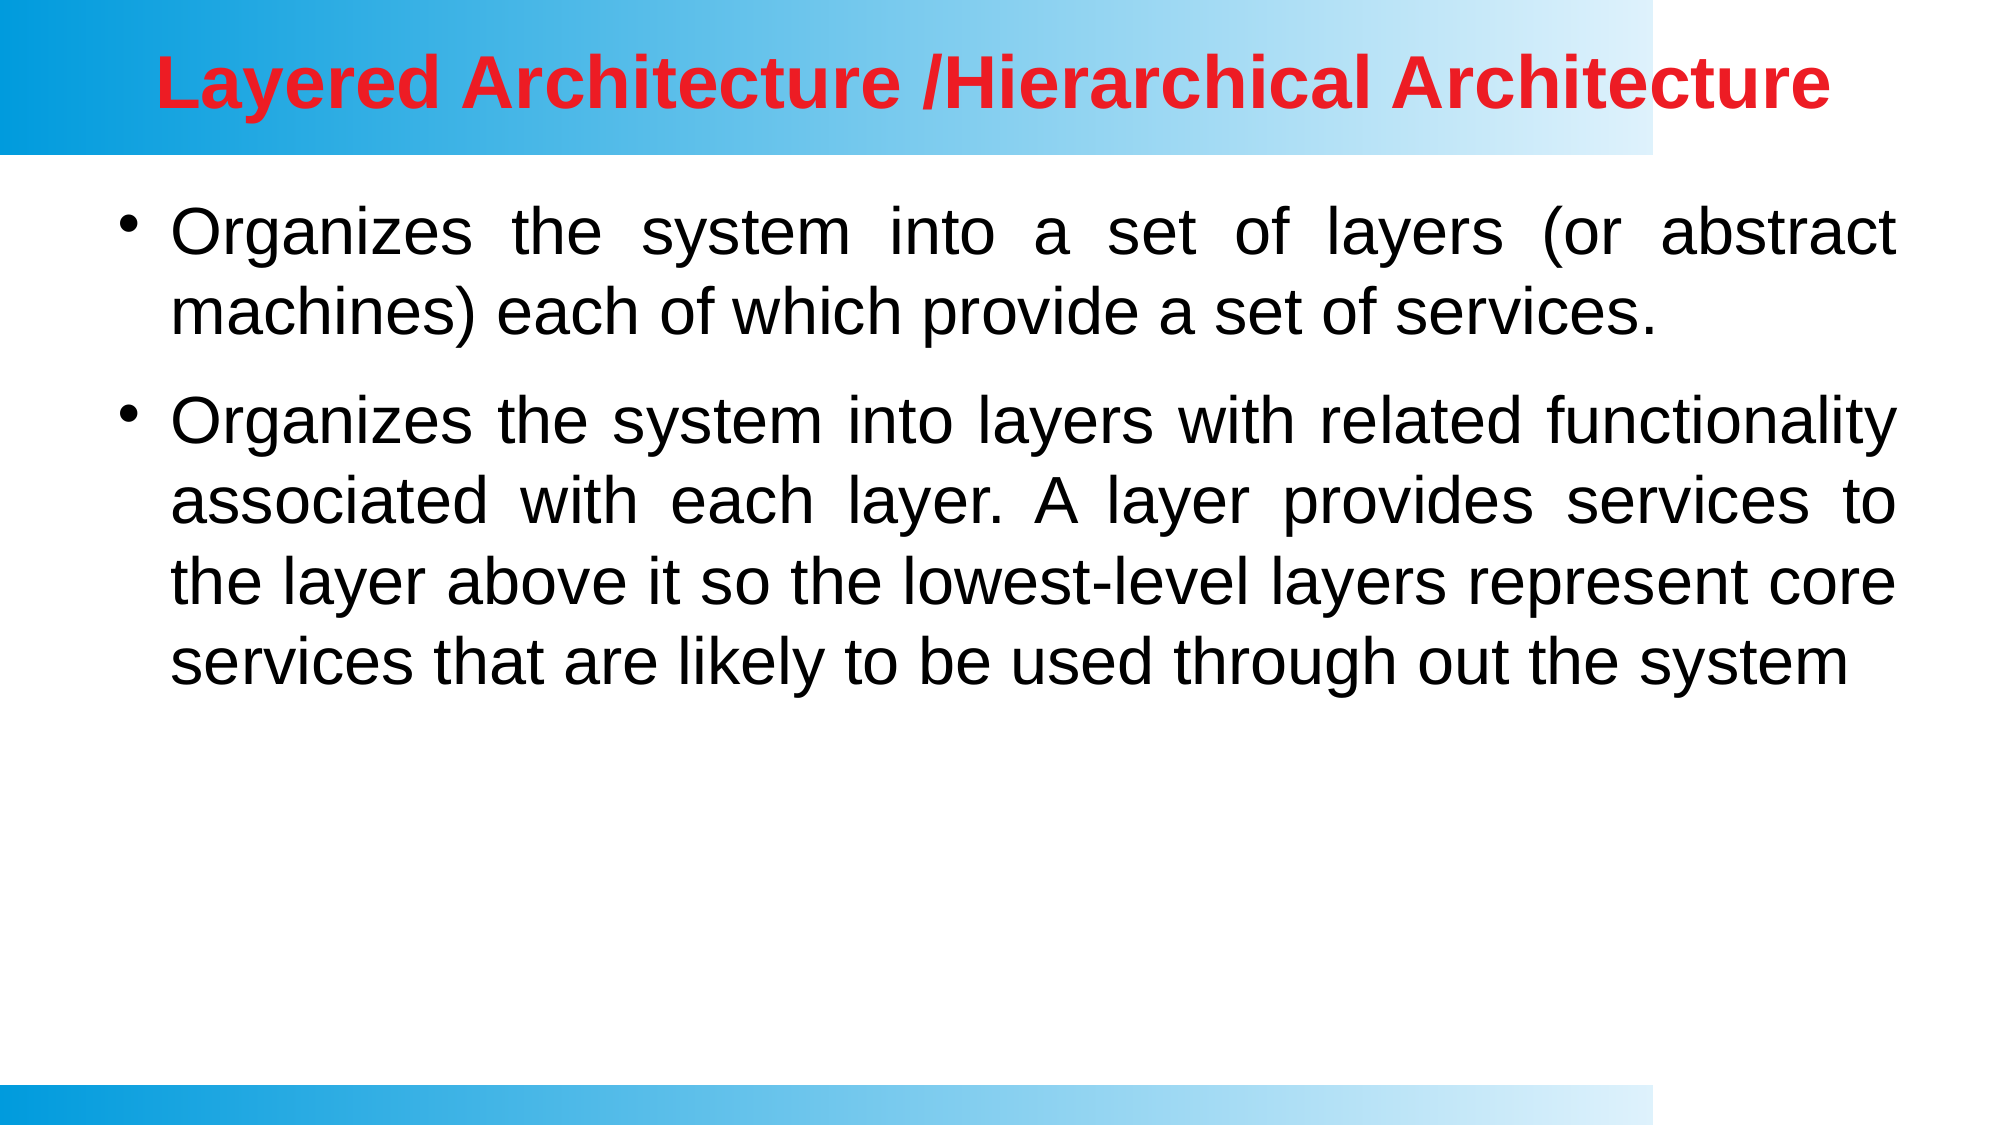

# Layered Architecture /Hierarchical Architecture
Organizes the system into a set of layers (or abstract machines) each of which provide a set of services.
Organizes the system into layers with related functionality associated with each layer. A layer provides services to the layer above it so the lowest-level layers represent core services that are likely to be used through out the system